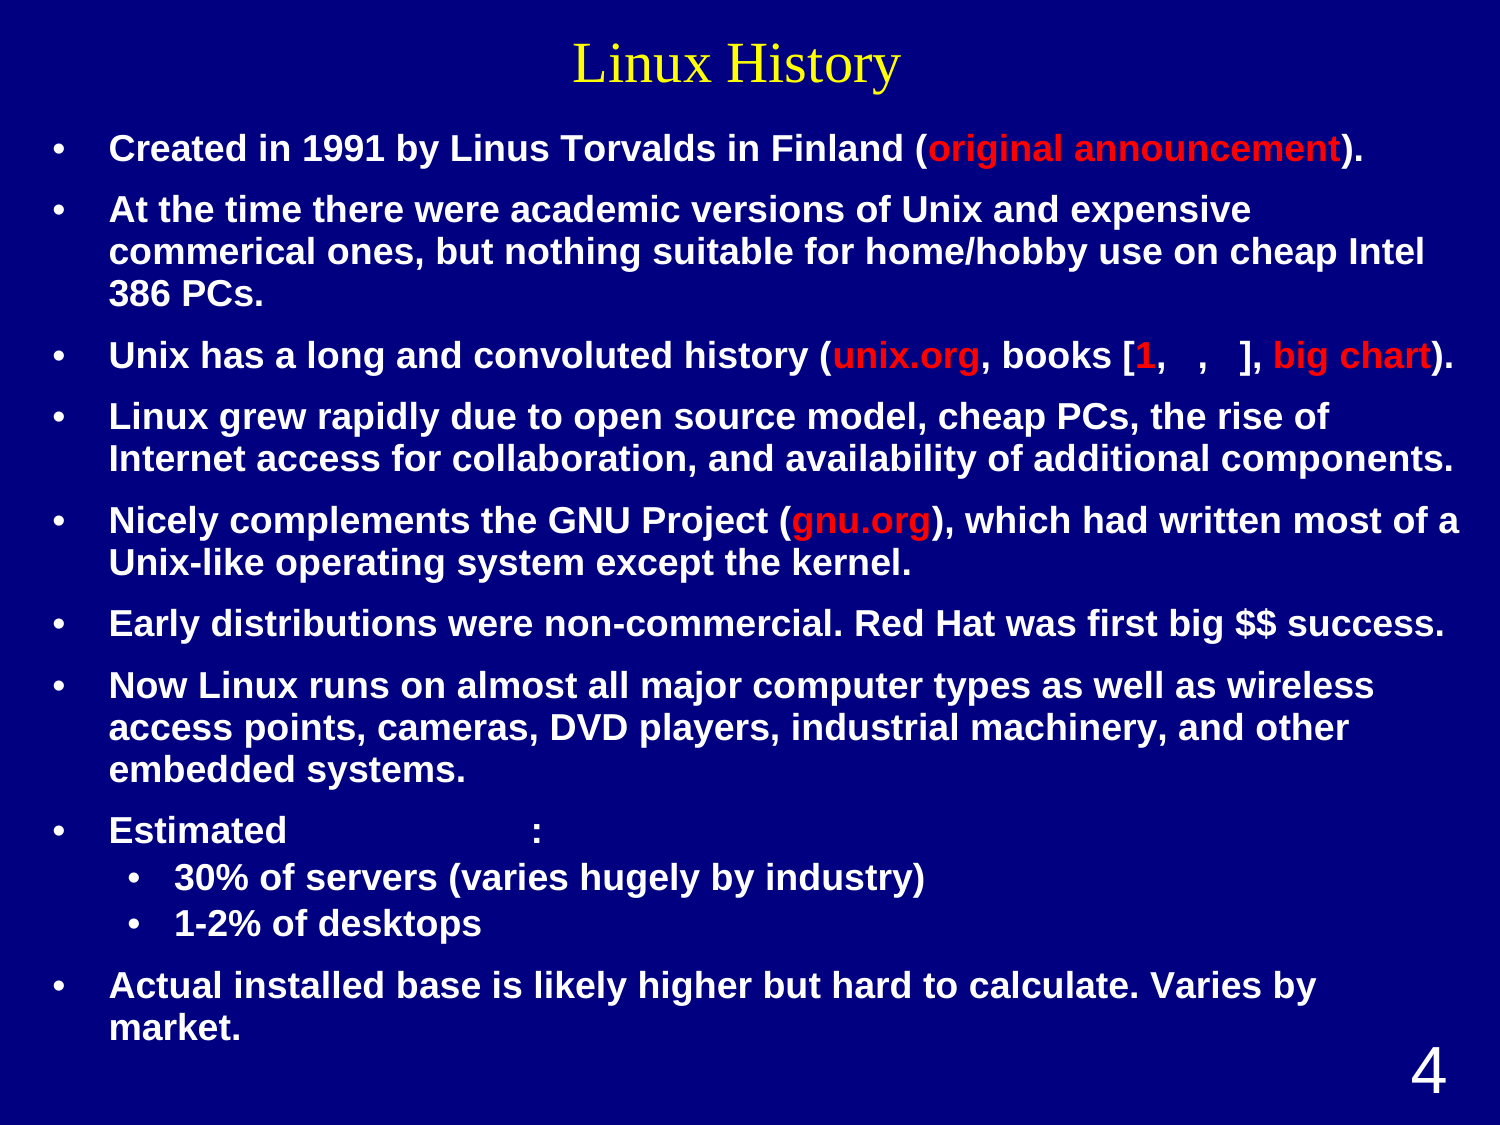

# Linux History
Created in 1991 by Linus Torvalds in Finland (original announcement).
At the time there were academic versions of Unix and expensive commerical ones, but nothing suitable for home/hobby use on cheap Intel 386 PCs.
Unix has a long and convoluted history (unix.org, books [1, 2, 3], big chart).
Linux grew rapidly due to open source model, cheap PCs, the rise of Internet access for collaboration, and availability of additional components.
Nicely complements the GNU Project (gnu.org), which had written most of a Unix-like operating system except the kernel.
Early distributions were non-commercial. Red Hat was first big $$ success.
Now Linux runs on almost all major computer types as well as wireless access points, cameras, DVD players, industrial machinery, and other embedded systems.
Estimated market share:
30% of servers (varies hugely by industry)
1-2% of desktops
Actual installed base is likely higher but hard to calculate. Varies by market.